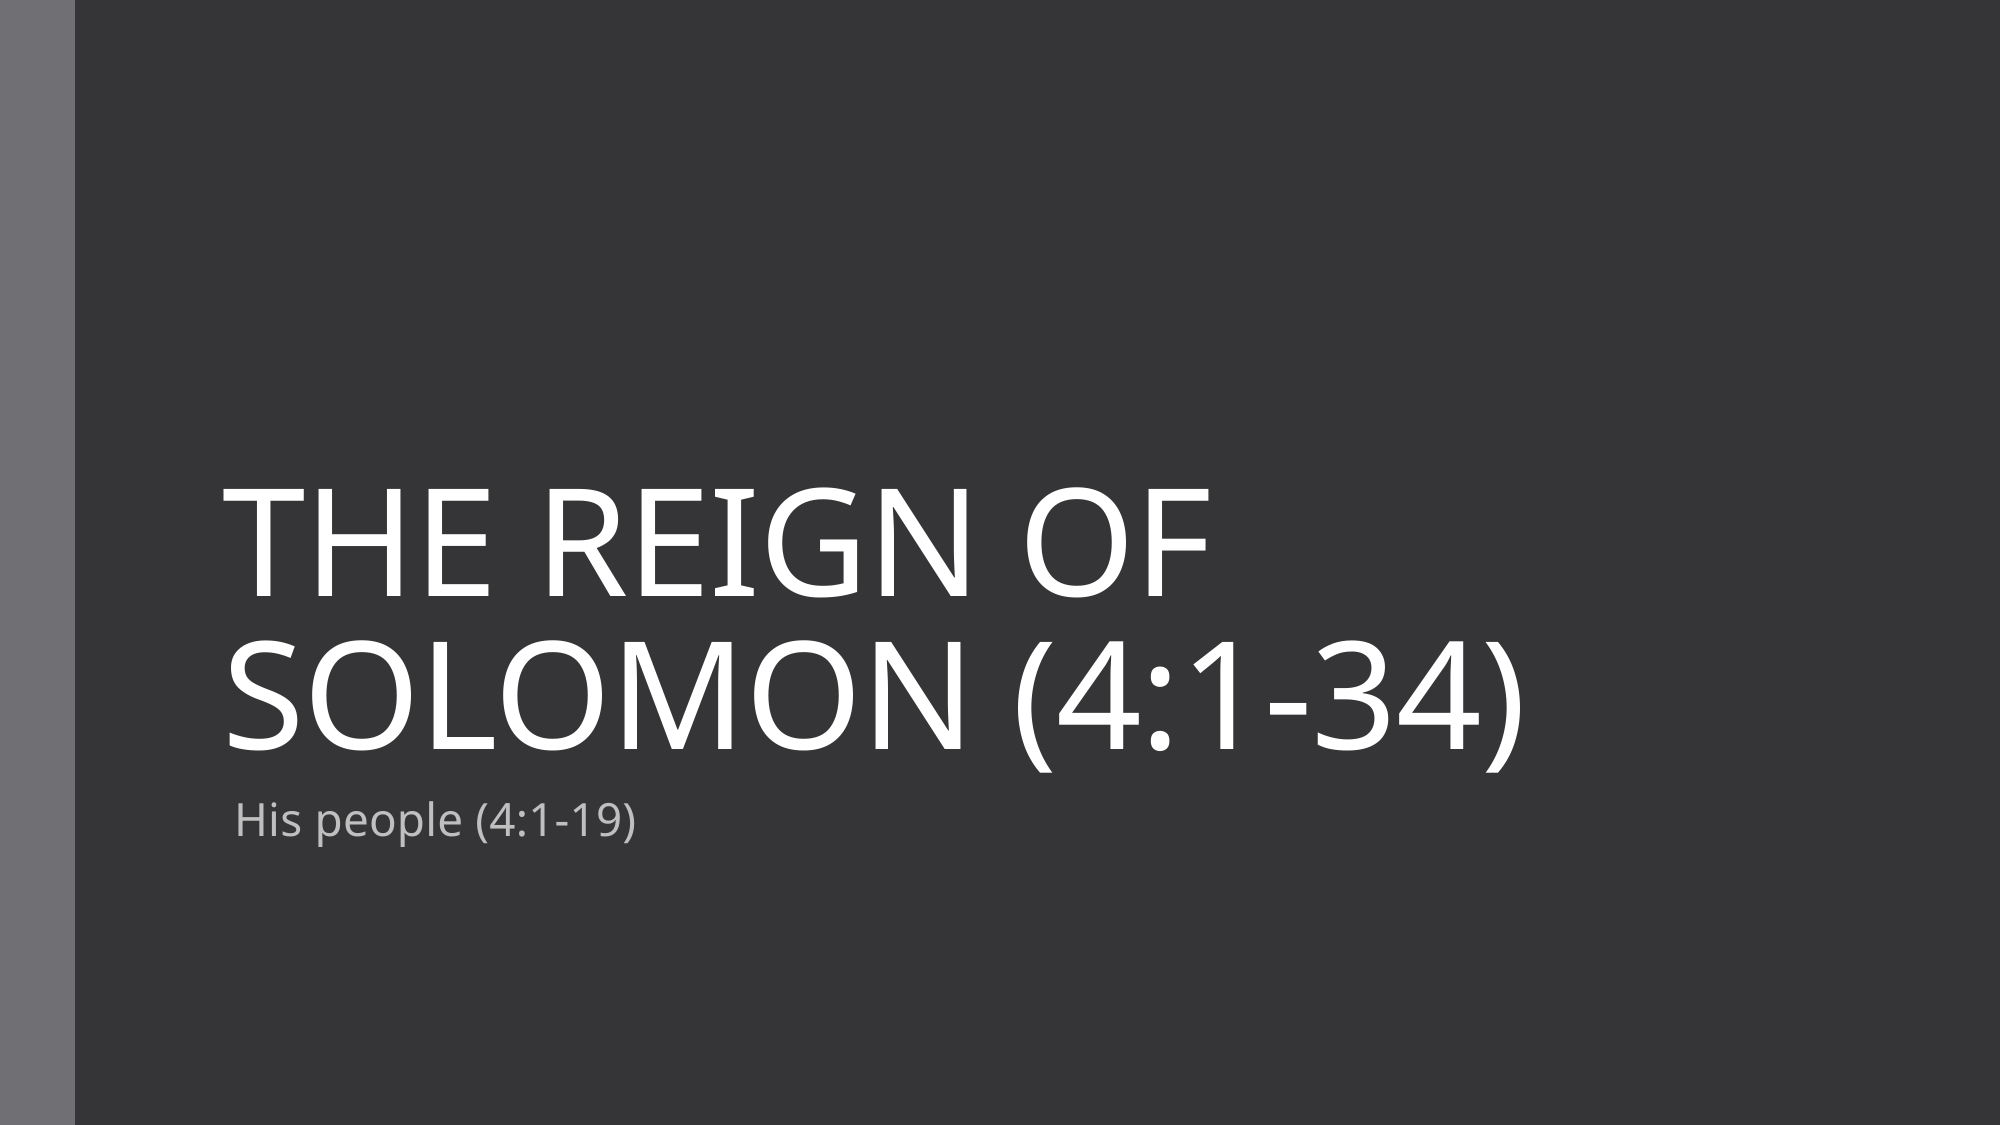

# THE REIGN OF SOLOMON (4:1-34)
 His people (4:1-19)